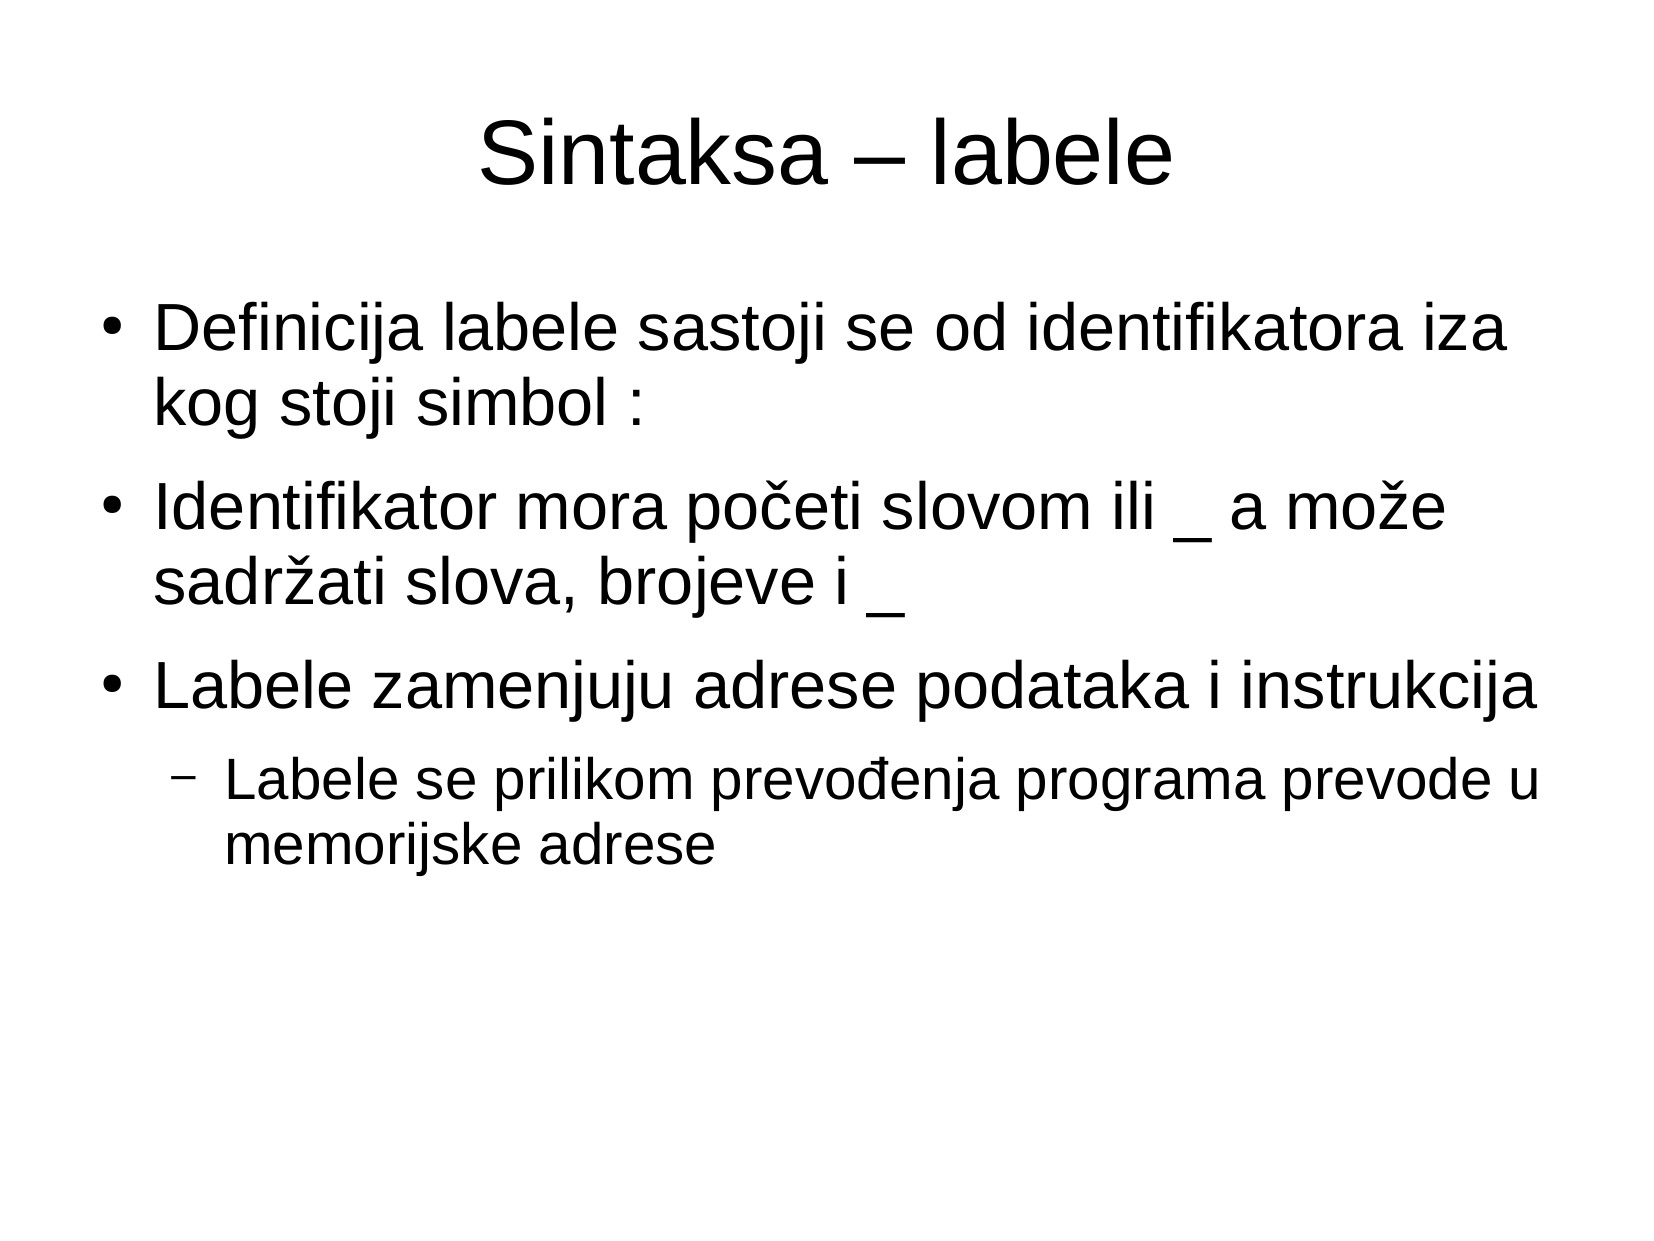

# Sintaksa – labele
Definicija labele sastoji se od identifikatora iza kog stoji simbol :
Identifikator mora početi slovom ili _ a može sadržati slova, brojeve i _
Labele zamenjuju adrese podataka i instrukcija
Labele se prilikom prevođenja programa prevode u memorijske adrese